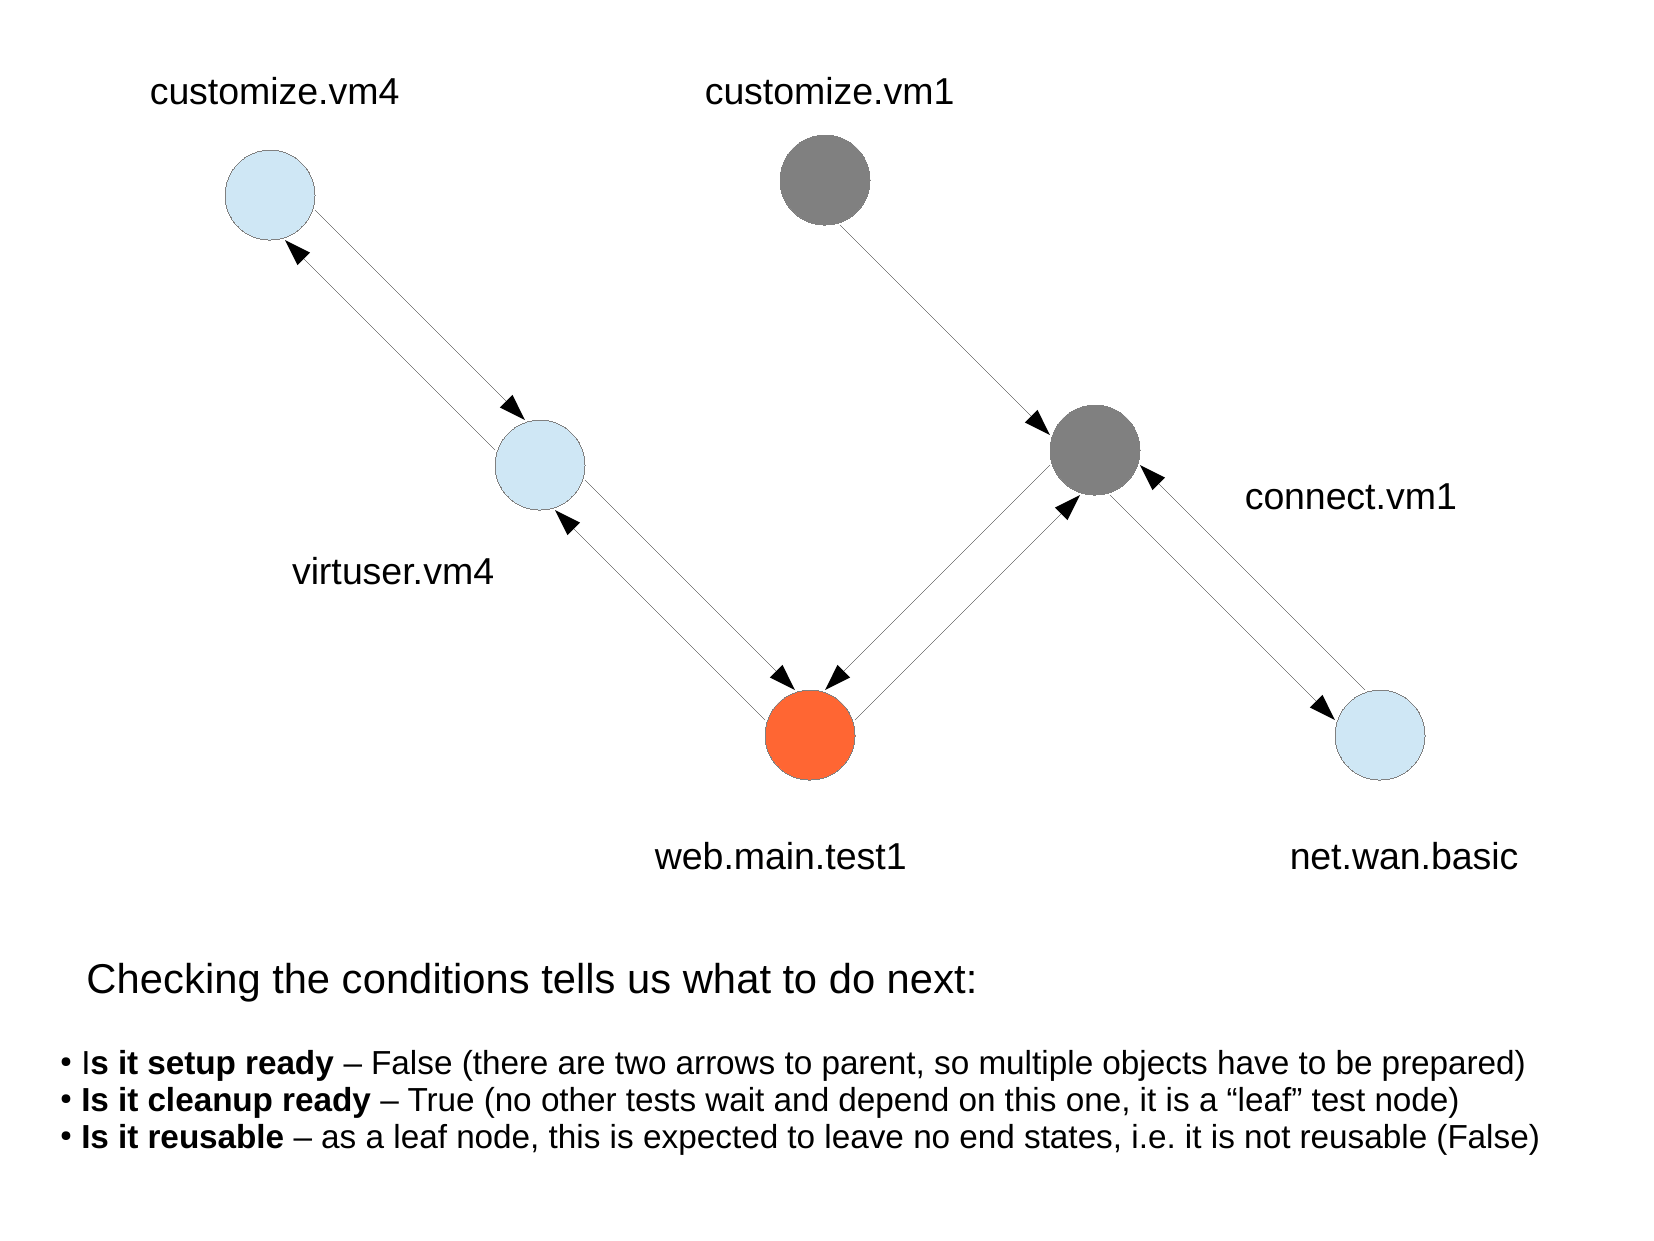

customize.vm4
customize.vm1
connect.vm1
virtuser.vm4
web.main.test1
net.wan.basic
 Checking the conditions tells us what to do next:
 Is it setup ready – False (there are two arrows to parent, so multiple objects have to be prepared)
 Is it cleanup ready – True (no other tests wait and depend on this one, it is a “leaf” test node)
 Is it reusable – as a leaf node, this is expected to leave no end states, i.e. it is not reusable (False)